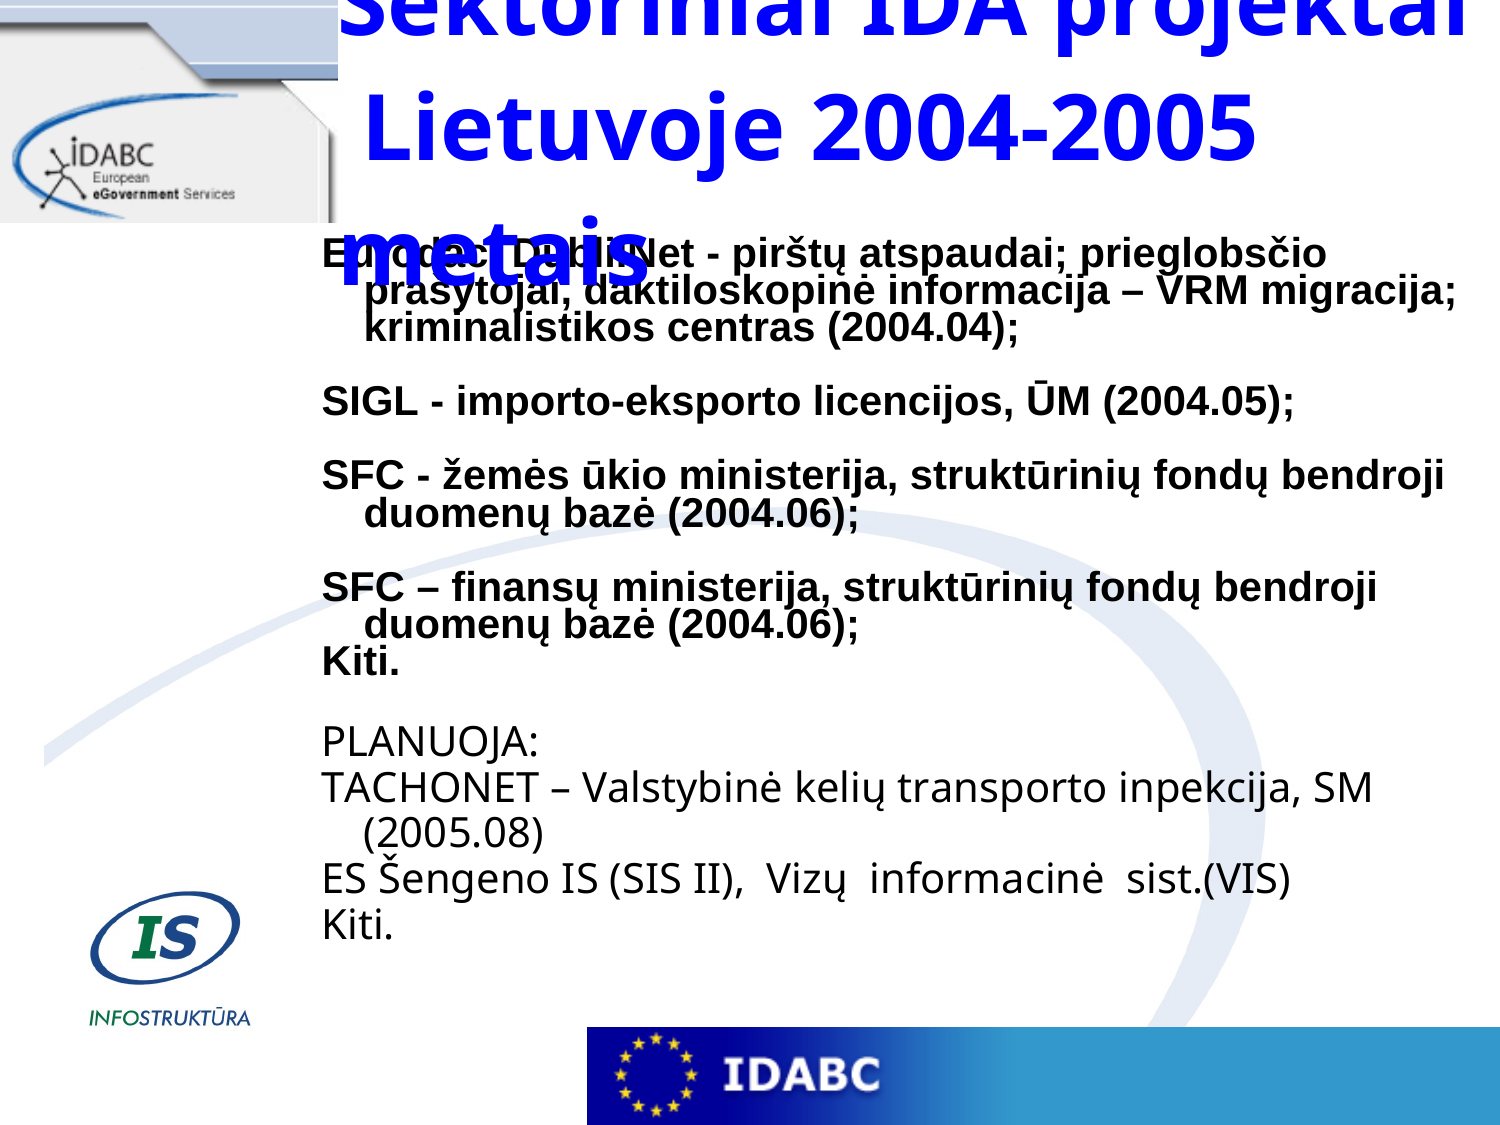

Sektoriniai IDA projektai
 Lietuvoje 2004-2005 metais
# Eurodac, DubliINet - pirštų atspaudai; prieglobsčio prašytojai, daktiloskopinė informacija – VRM migracija; kriminalistikos centras (2004.04);
SIGL - importo-eksporto licencijos, ŪM (2004.05);
SFC - žemės ūkio ministerija, struktūrinių fondų bendroji duomenų bazė (2004.06);
SFC – finansų ministerija, struktūrinių fondų bendroji duomenų bazė (2004.06);
Kiti.
PLANUOJA:
TACHONET – Valstybinė kelių transporto inpekcija, SM (2005.08)
ES Šengeno IS (SIS II), Vizų informacinė sist.(VIS)
Kiti.